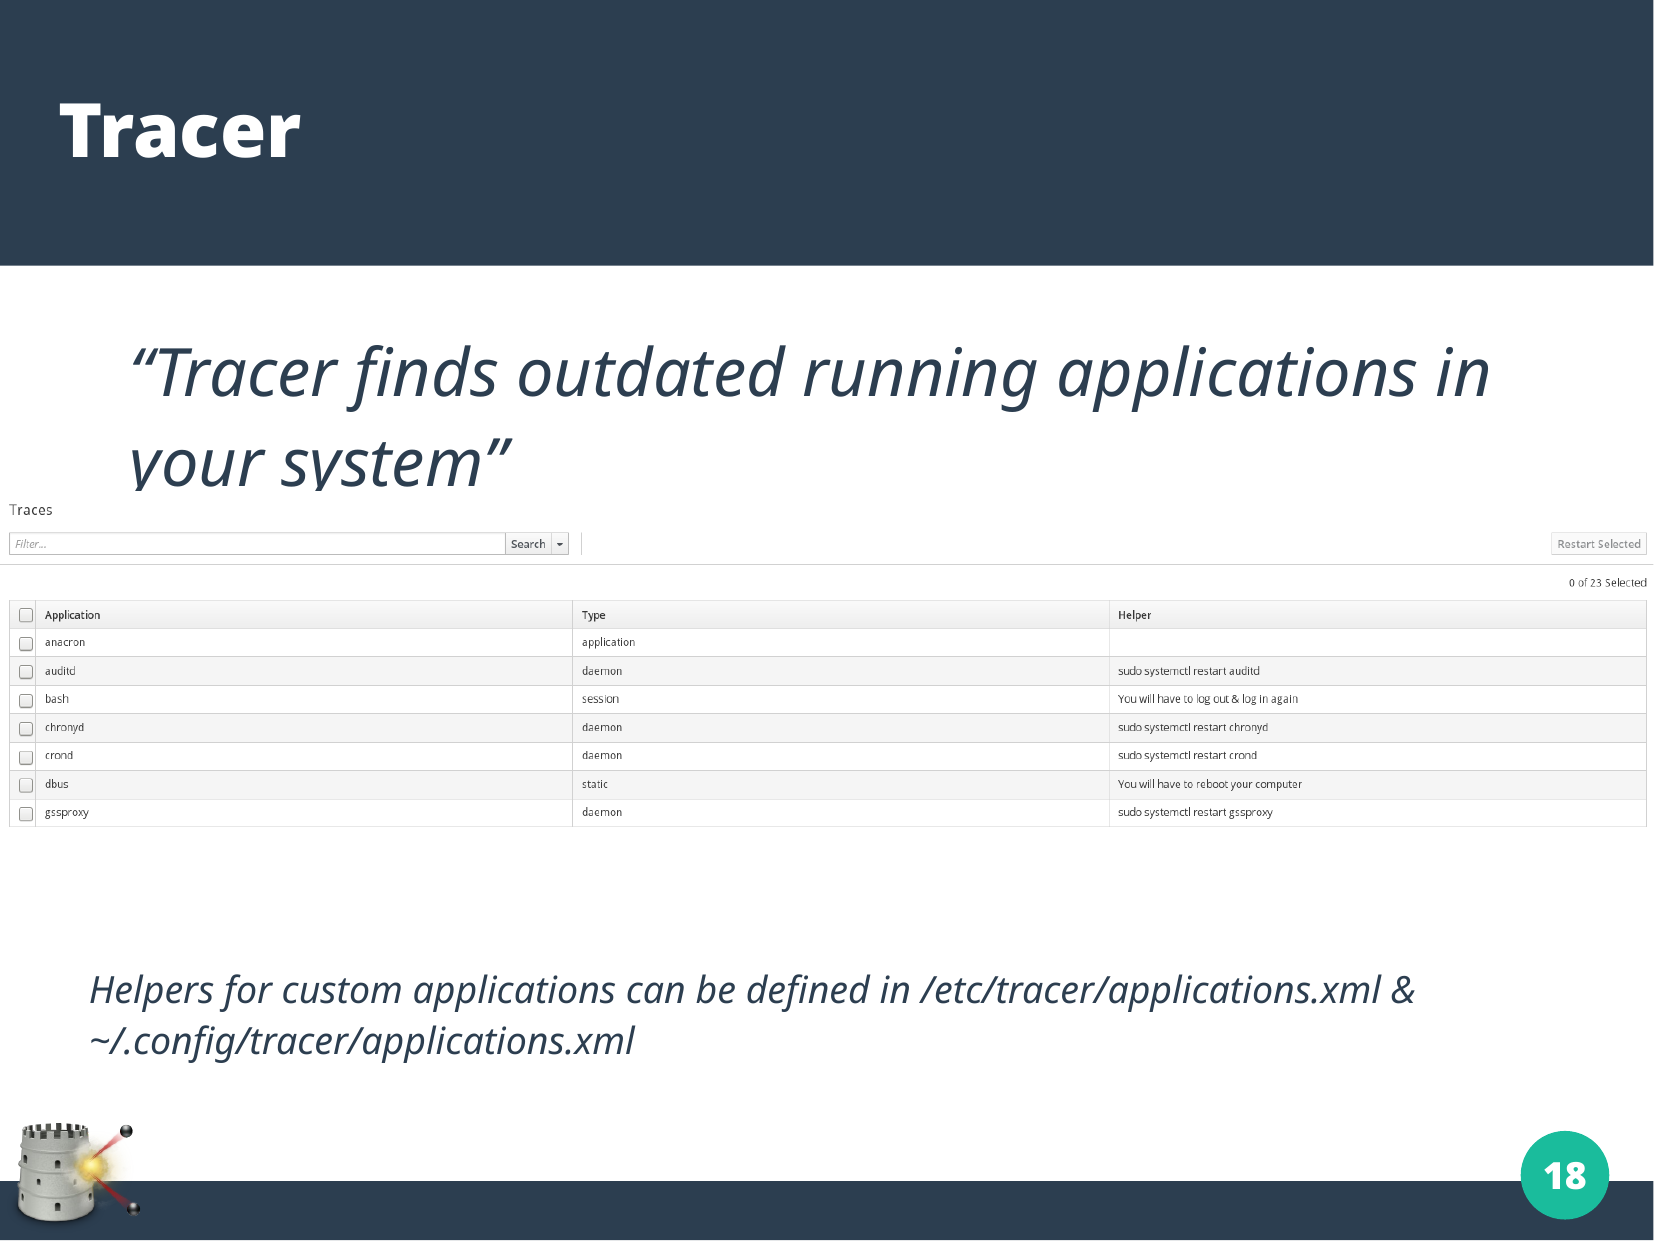

# Tracer
“Tracer finds outdated running applications in your system”
Helpers for custom applications can be defined in /etc/tracer/applications.xml & ~/.config/tracer/applications.xml
18